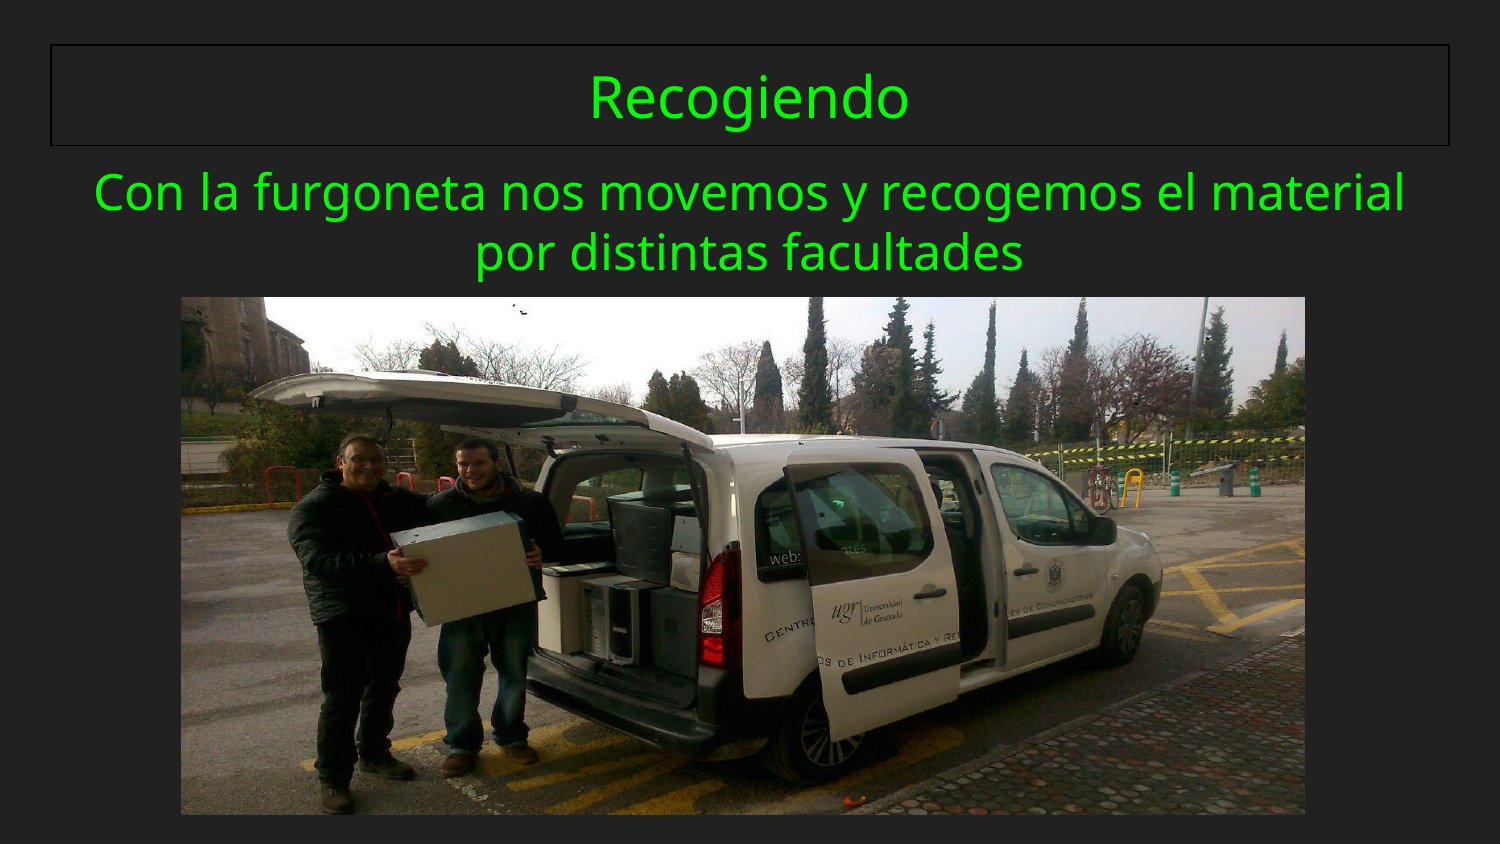

# Recogiendo
Con la furgoneta nos movemos y recogemos el material por distintas facultades